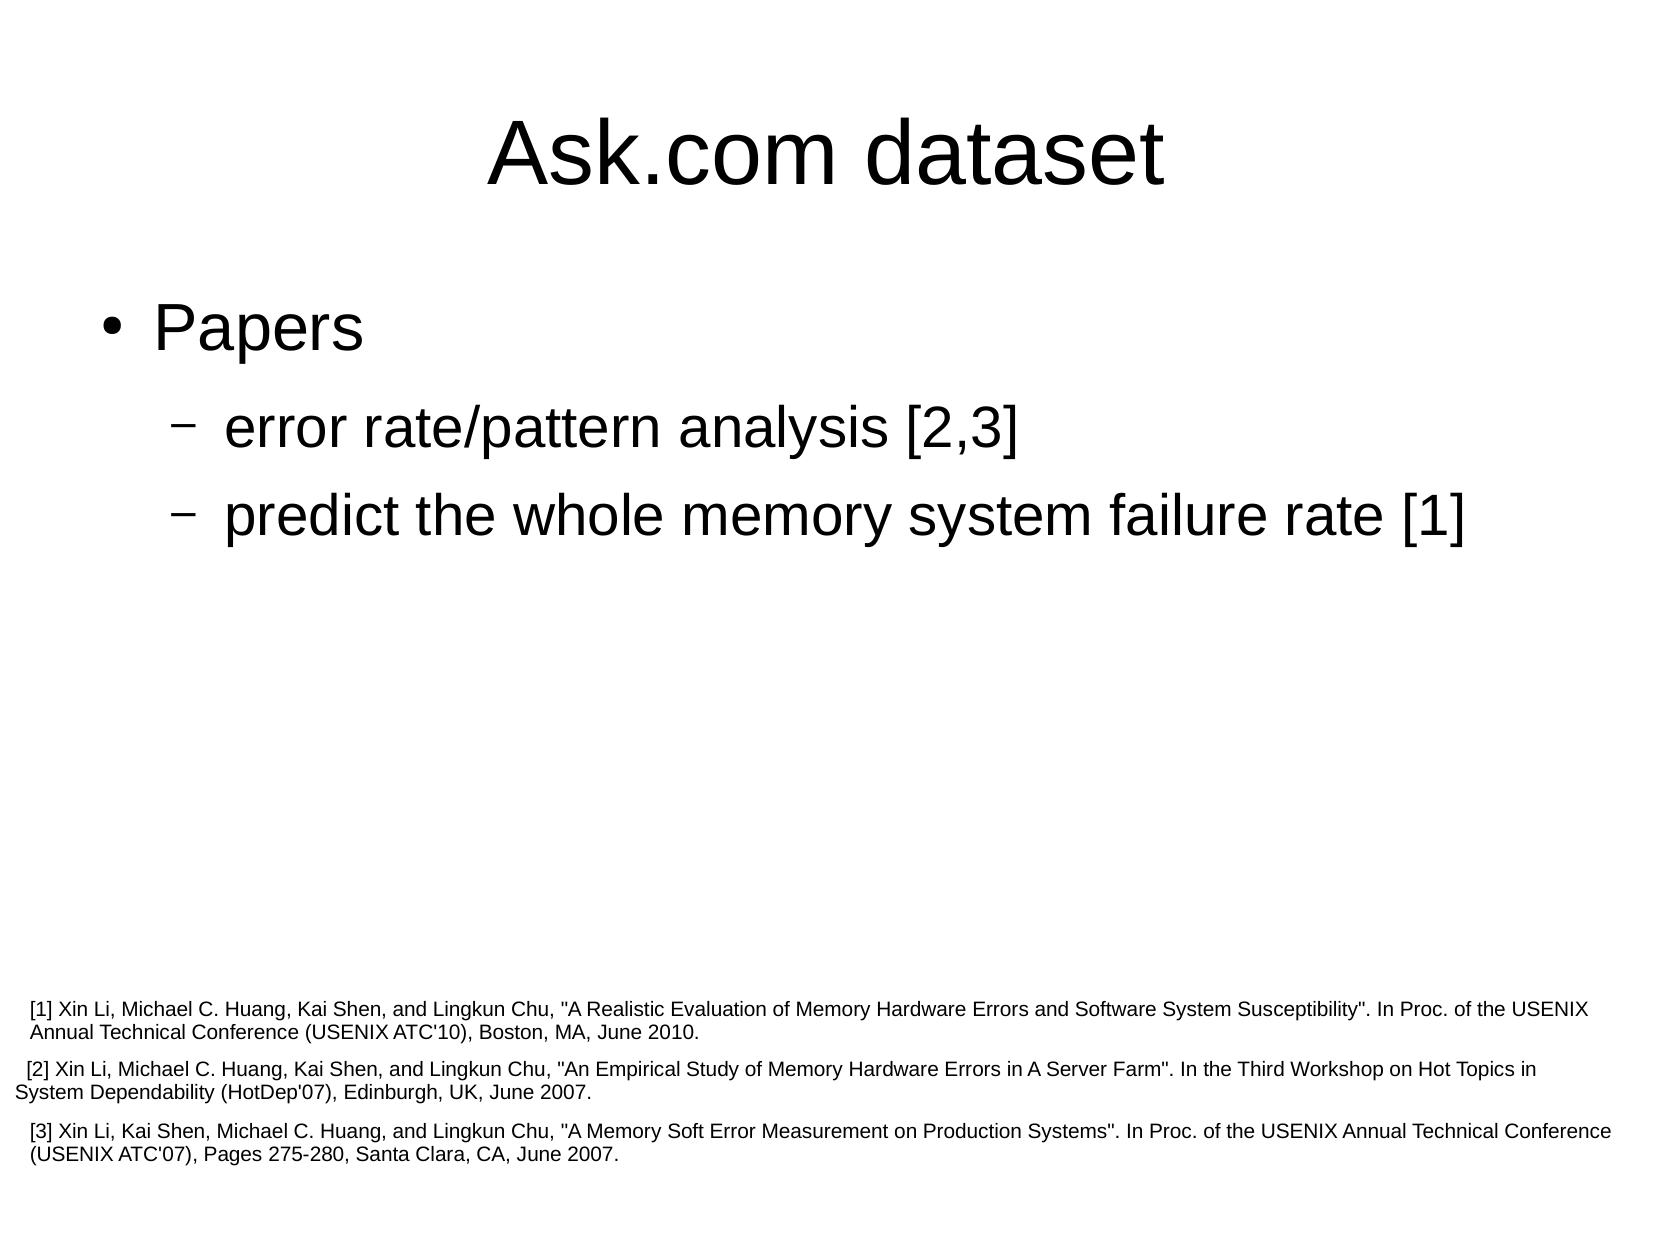

# Ask.com dataset
Papers
error rate/pattern analysis [2,3]
predict the whole memory system failure rate [1]
[1] Xin Li, Michael C. Huang, Kai Shen, and Lingkun Chu, "A Realistic Evaluation of Memory Hardware Errors and Software System Susceptibility". In Proc. of the USENIX Annual Technical Conference (USENIX ATC'10), Boston, MA, June 2010.
 [2] Xin Li, Michael C. Huang, Kai Shen, and Lingkun Chu, "An Empirical Study of Memory Hardware Errors in A Server Farm". In the Third Workshop on Hot Topics in System Dependability (HotDep'07), Edinburgh, UK, June 2007.
[3] Xin Li, Kai Shen, Michael C. Huang, and Lingkun Chu, "A Memory Soft Error Measurement on Production Systems". In Proc. of the USENIX Annual Technical Conference (USENIX ATC'07), Pages 275-280, Santa Clara, CA, June 2007.